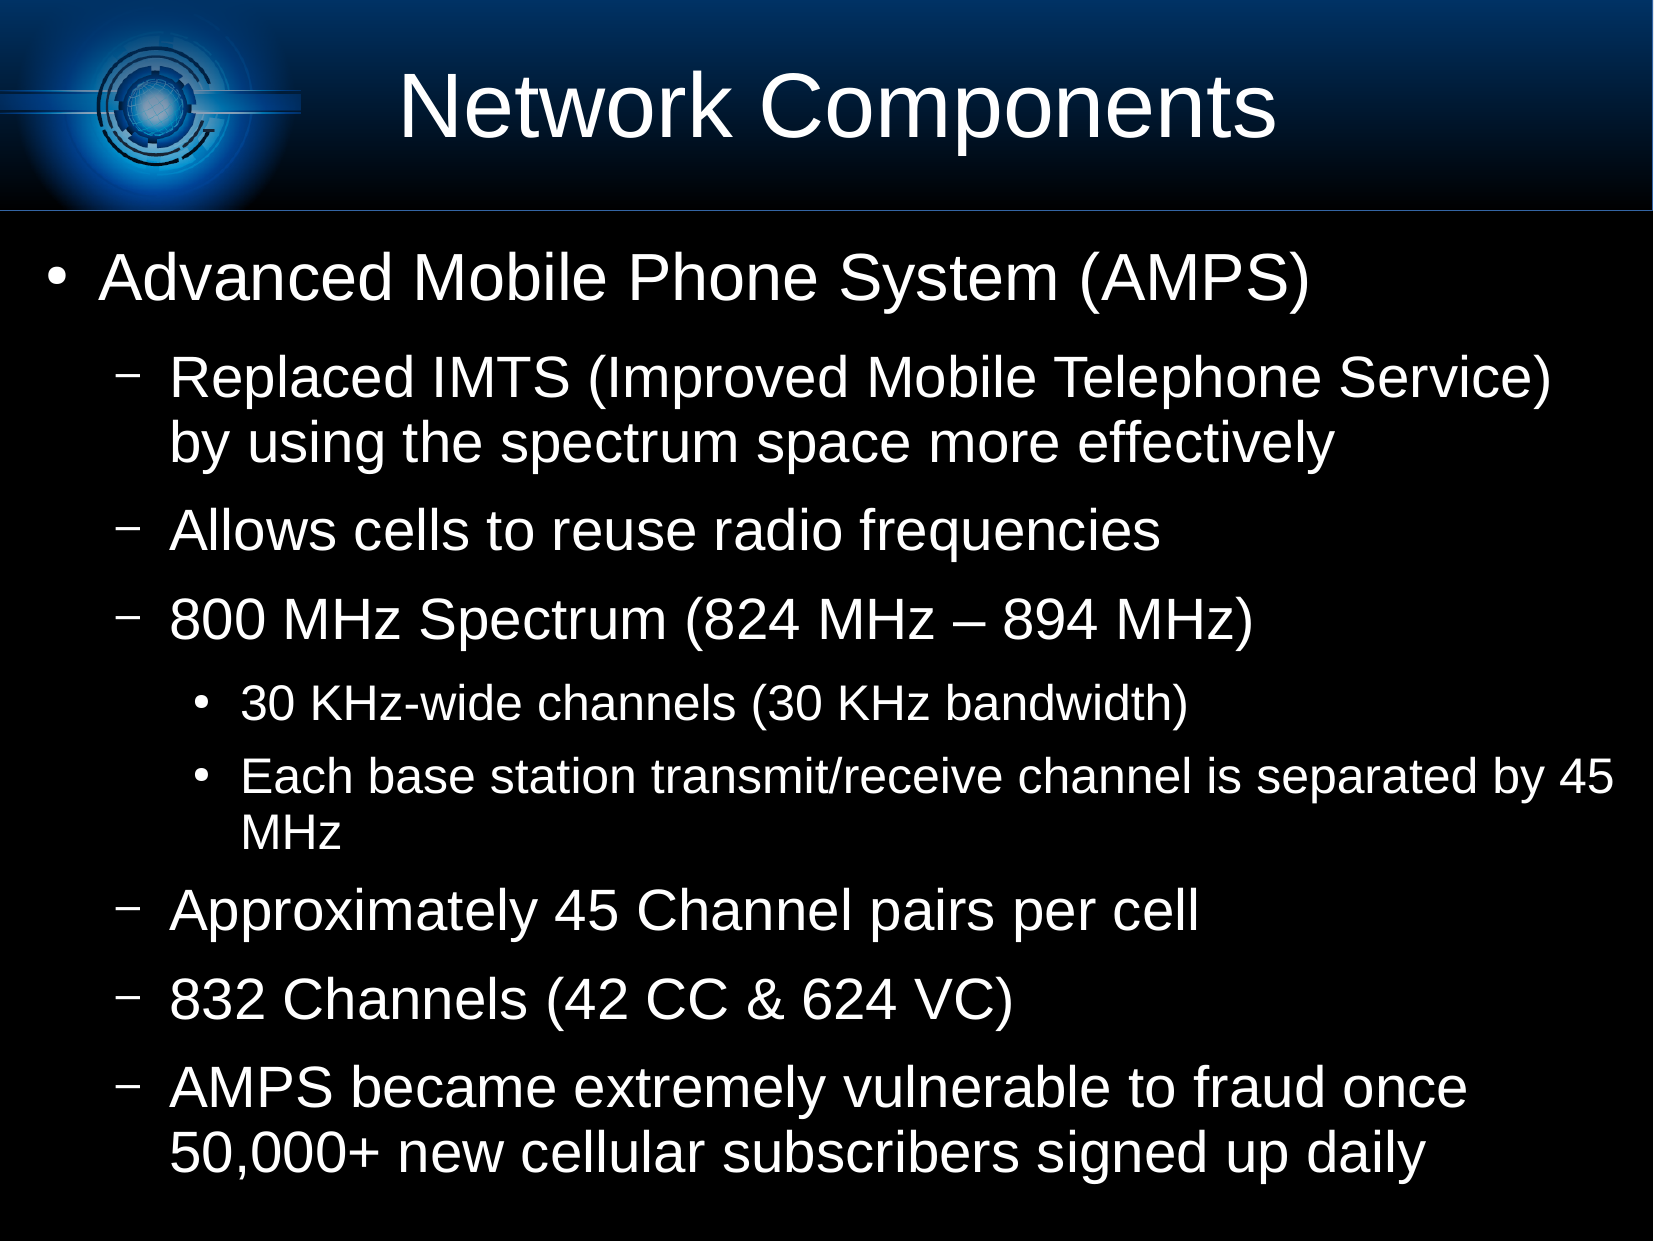

# Network Components
Advanced Mobile Phone System (AMPS)
Replaced IMTS (Improved Mobile Telephone Service) by using the spectrum space more effectively
Allows cells to reuse radio frequencies
800 MHz Spectrum (824 MHz – 894 MHz)
30 KHz-wide channels (30 KHz bandwidth)
Each base station transmit/receive channel is separated by 45 MHz
Approximately 45 Channel pairs per cell
832 Channels (42 CC & 624 VC)
AMPS became extremely vulnerable to fraud once 50,000+ new cellular subscribers signed up daily